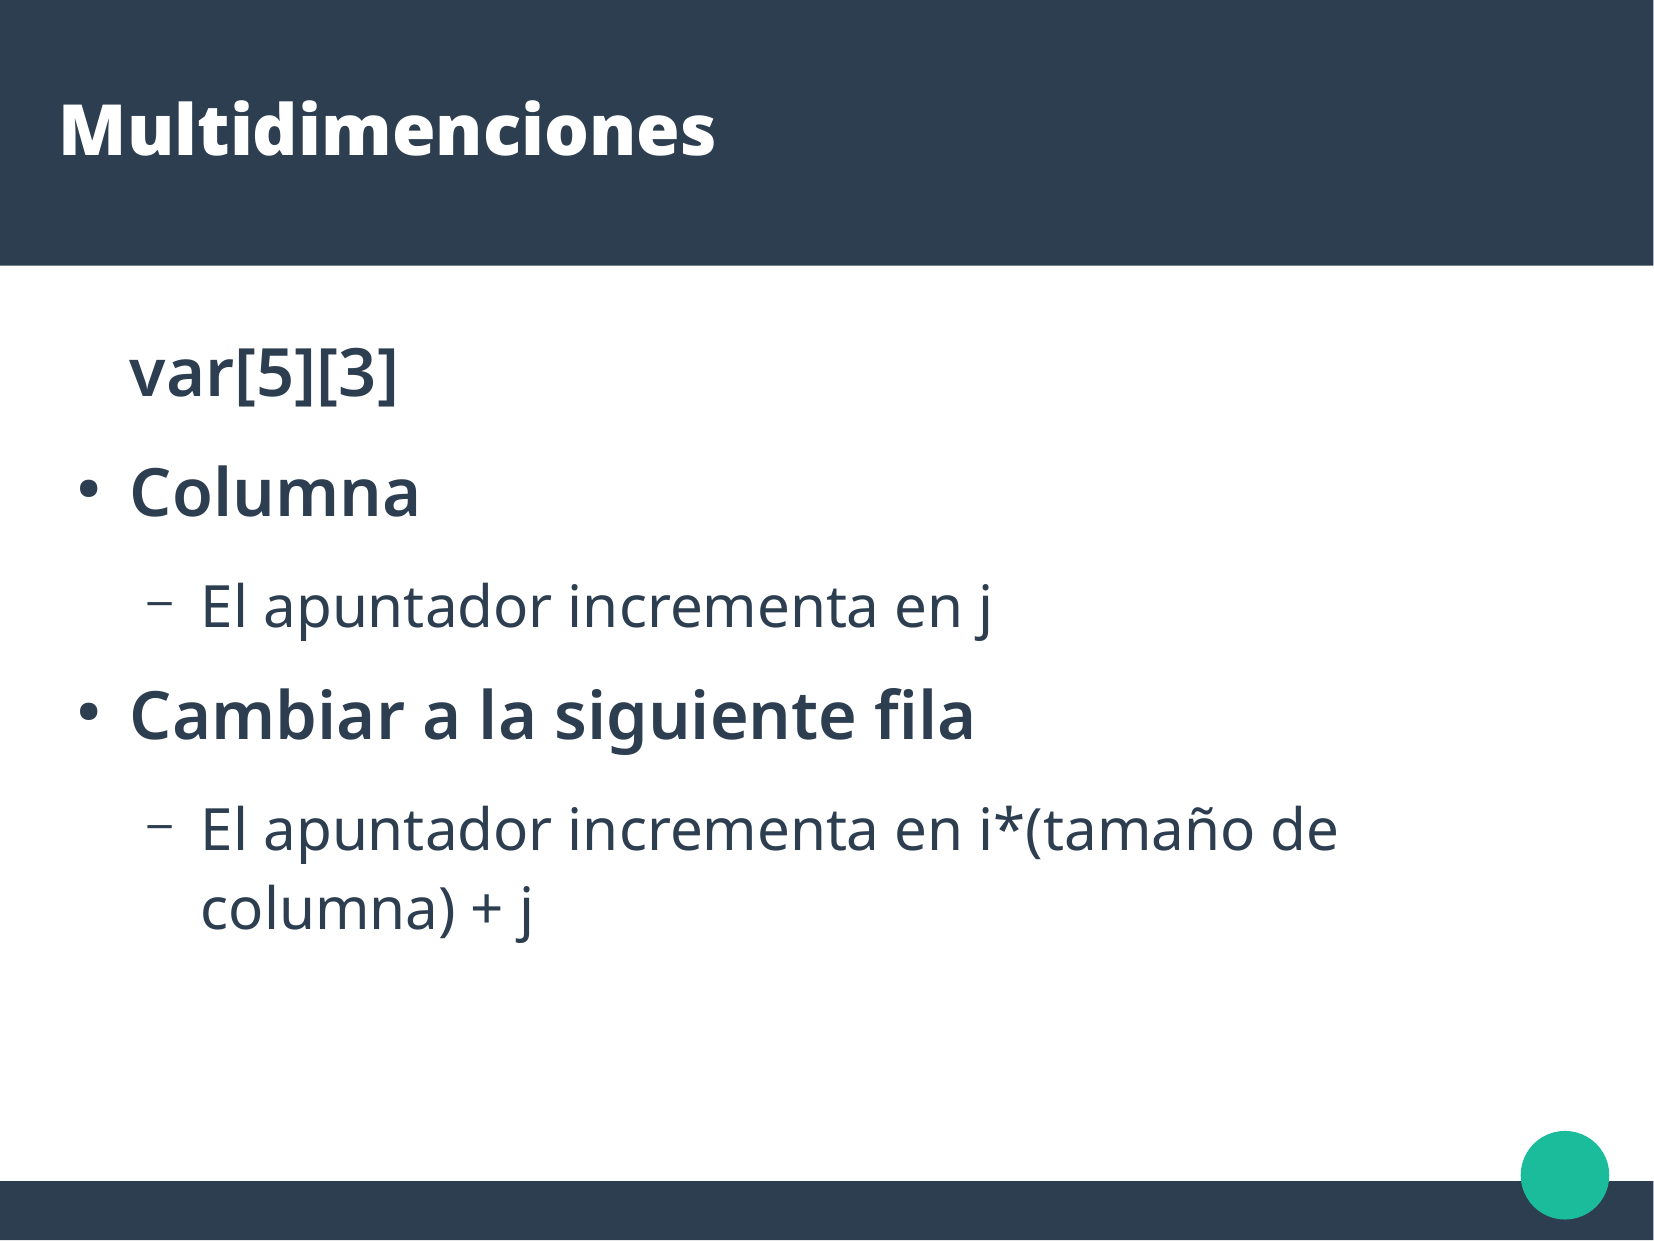

# Multidimenciones
var[5][3]
Columna
El apuntador incrementa en j
Cambiar a la siguiente fila
El apuntador incrementa en i*(tamaño de columna) + j